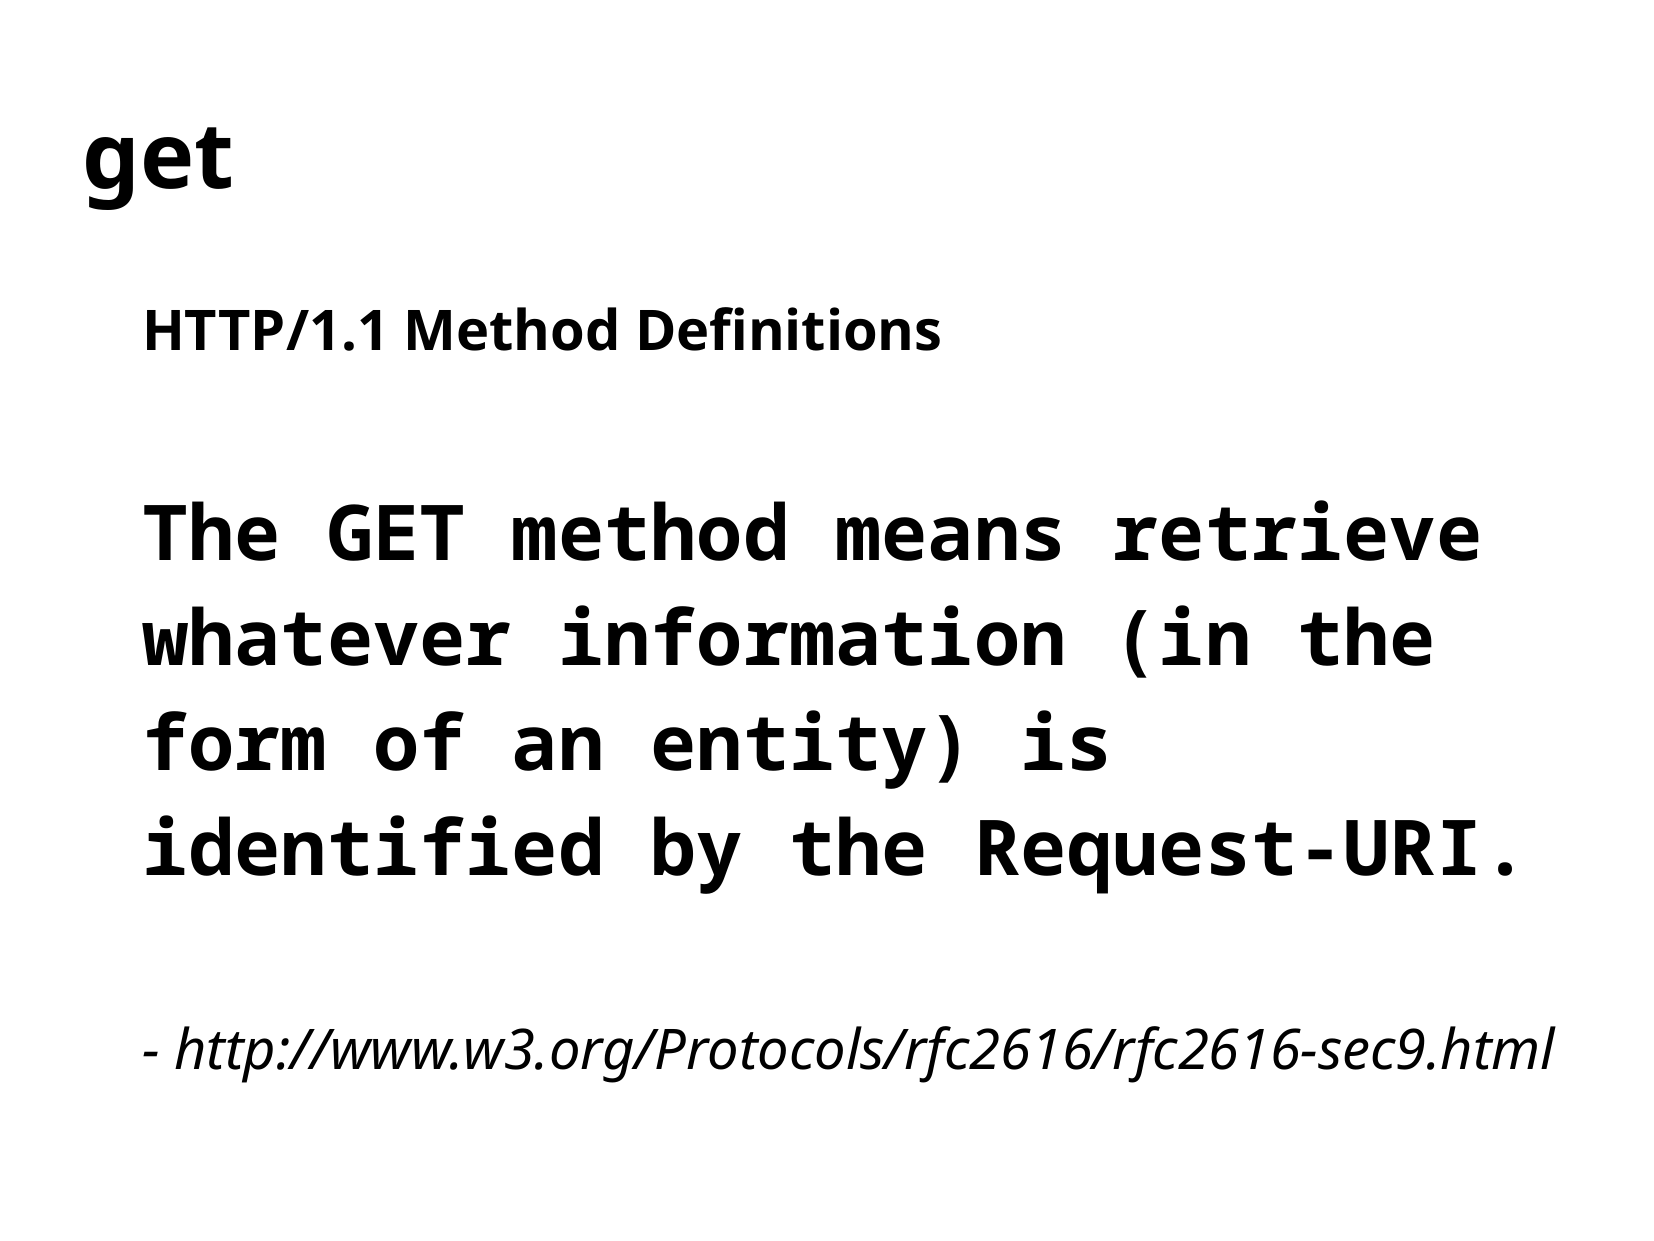

# get
HTTP/1.1 Method Definitions
The GET method means retrieve whatever information (in the form of an entity) is identified by the Request-URI.
- http://www.w3.org/Protocols/rfc2616/rfc2616-sec9.html